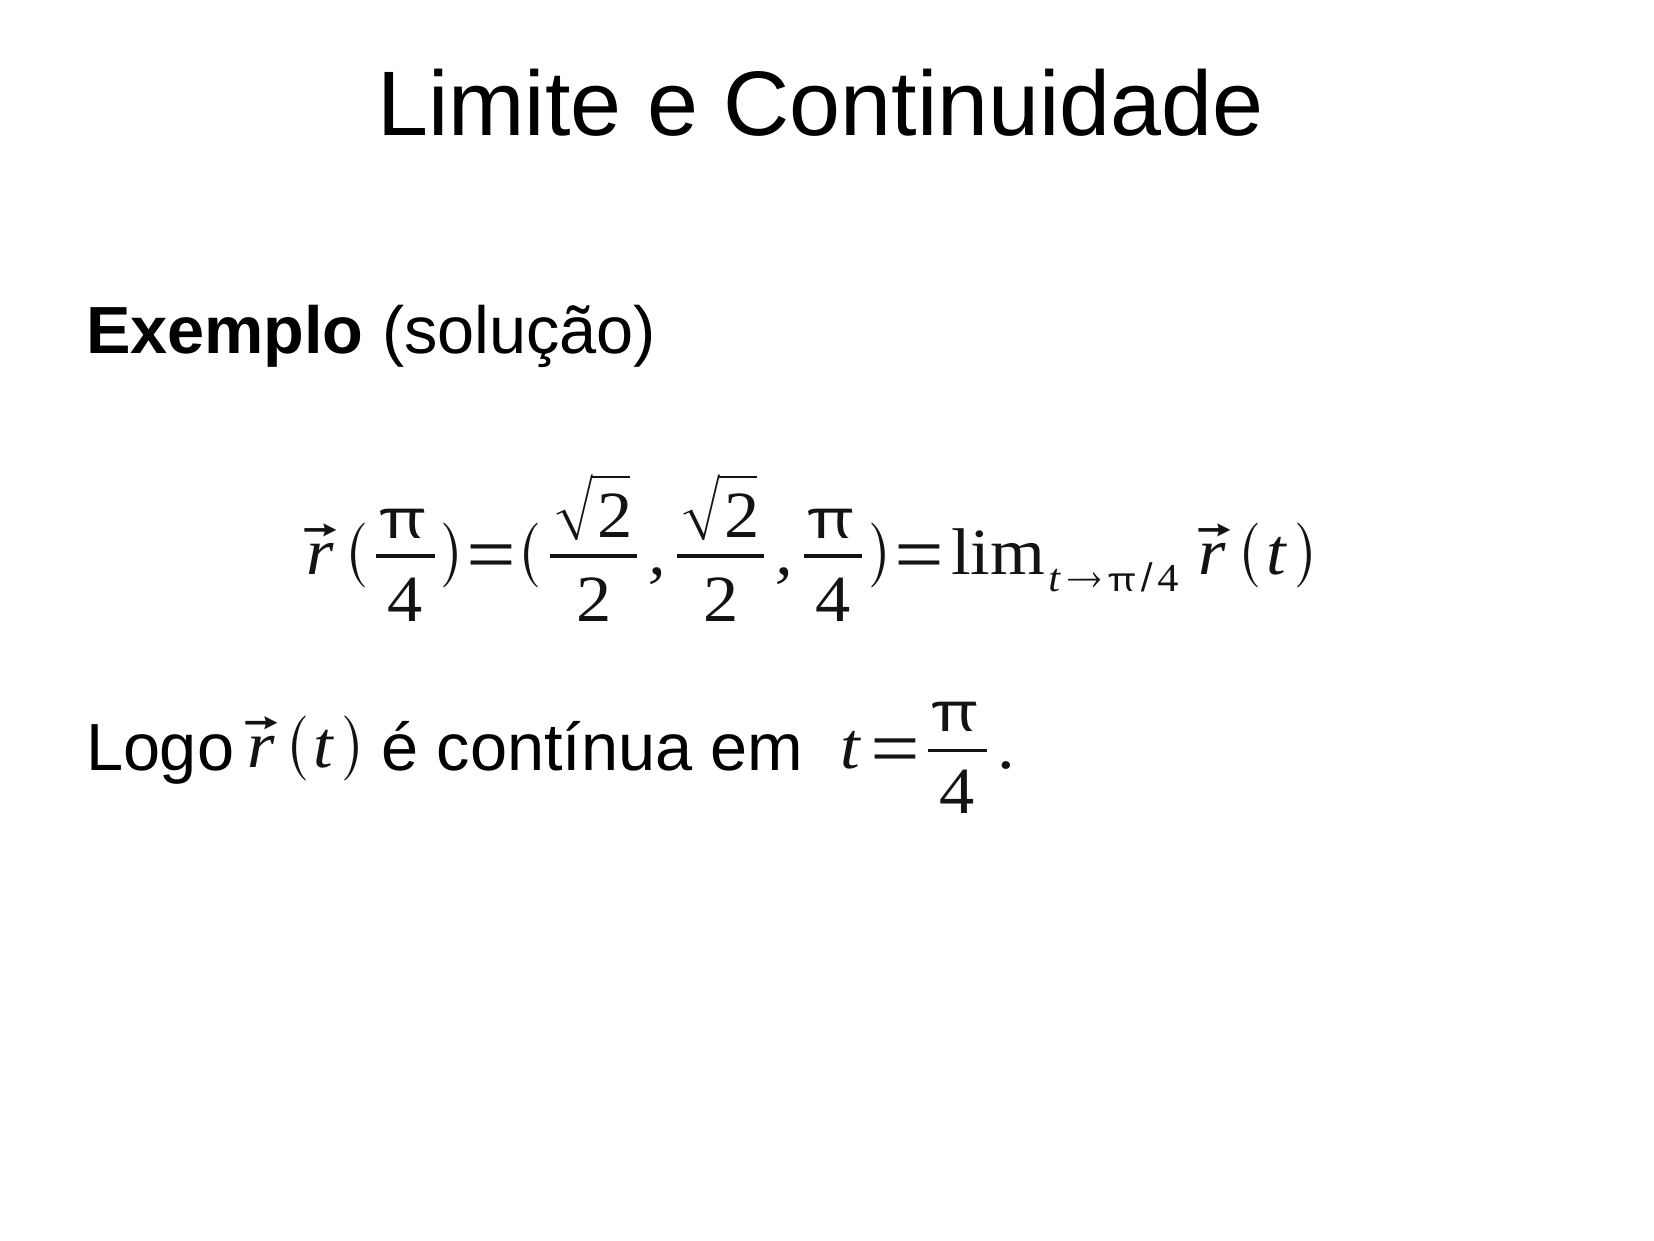

Limite e Continuidade
# Exemplo (solução)
Logo é contínua em